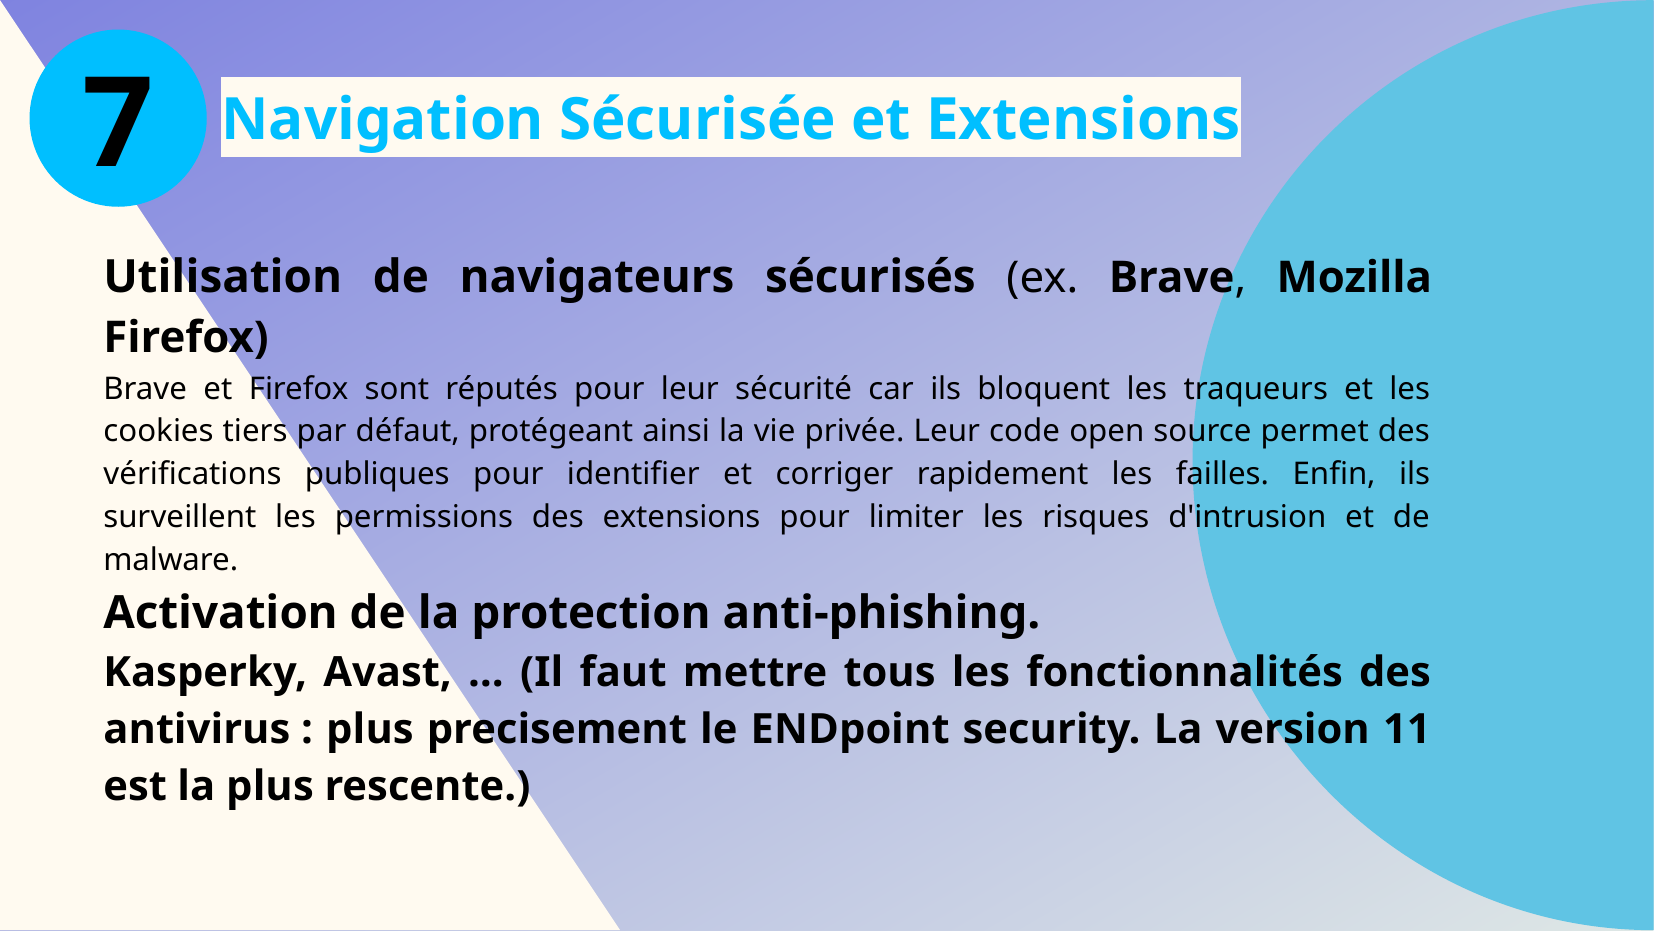

7
Navigation Sécurisée et Extensions
Utilisation de navigateurs sécurisés (ex. Brave, Mozilla Firefox)
Brave et Firefox sont réputés pour leur sécurité car ils bloquent les traqueurs et les cookies tiers par défaut, protégeant ainsi la vie privée. Leur code open source permet des vérifications publiques pour identifier et corriger rapidement les failles. Enfin, ils surveillent les permissions des extensions pour limiter les risques d'intrusion et de malware.
Activation de la protection anti-phishing.
Kasperky, Avast, … (Il faut mettre tous les fonctionnalités des antivirus : plus precisement le ENDpoint security. La version 11 est la plus rescente.)